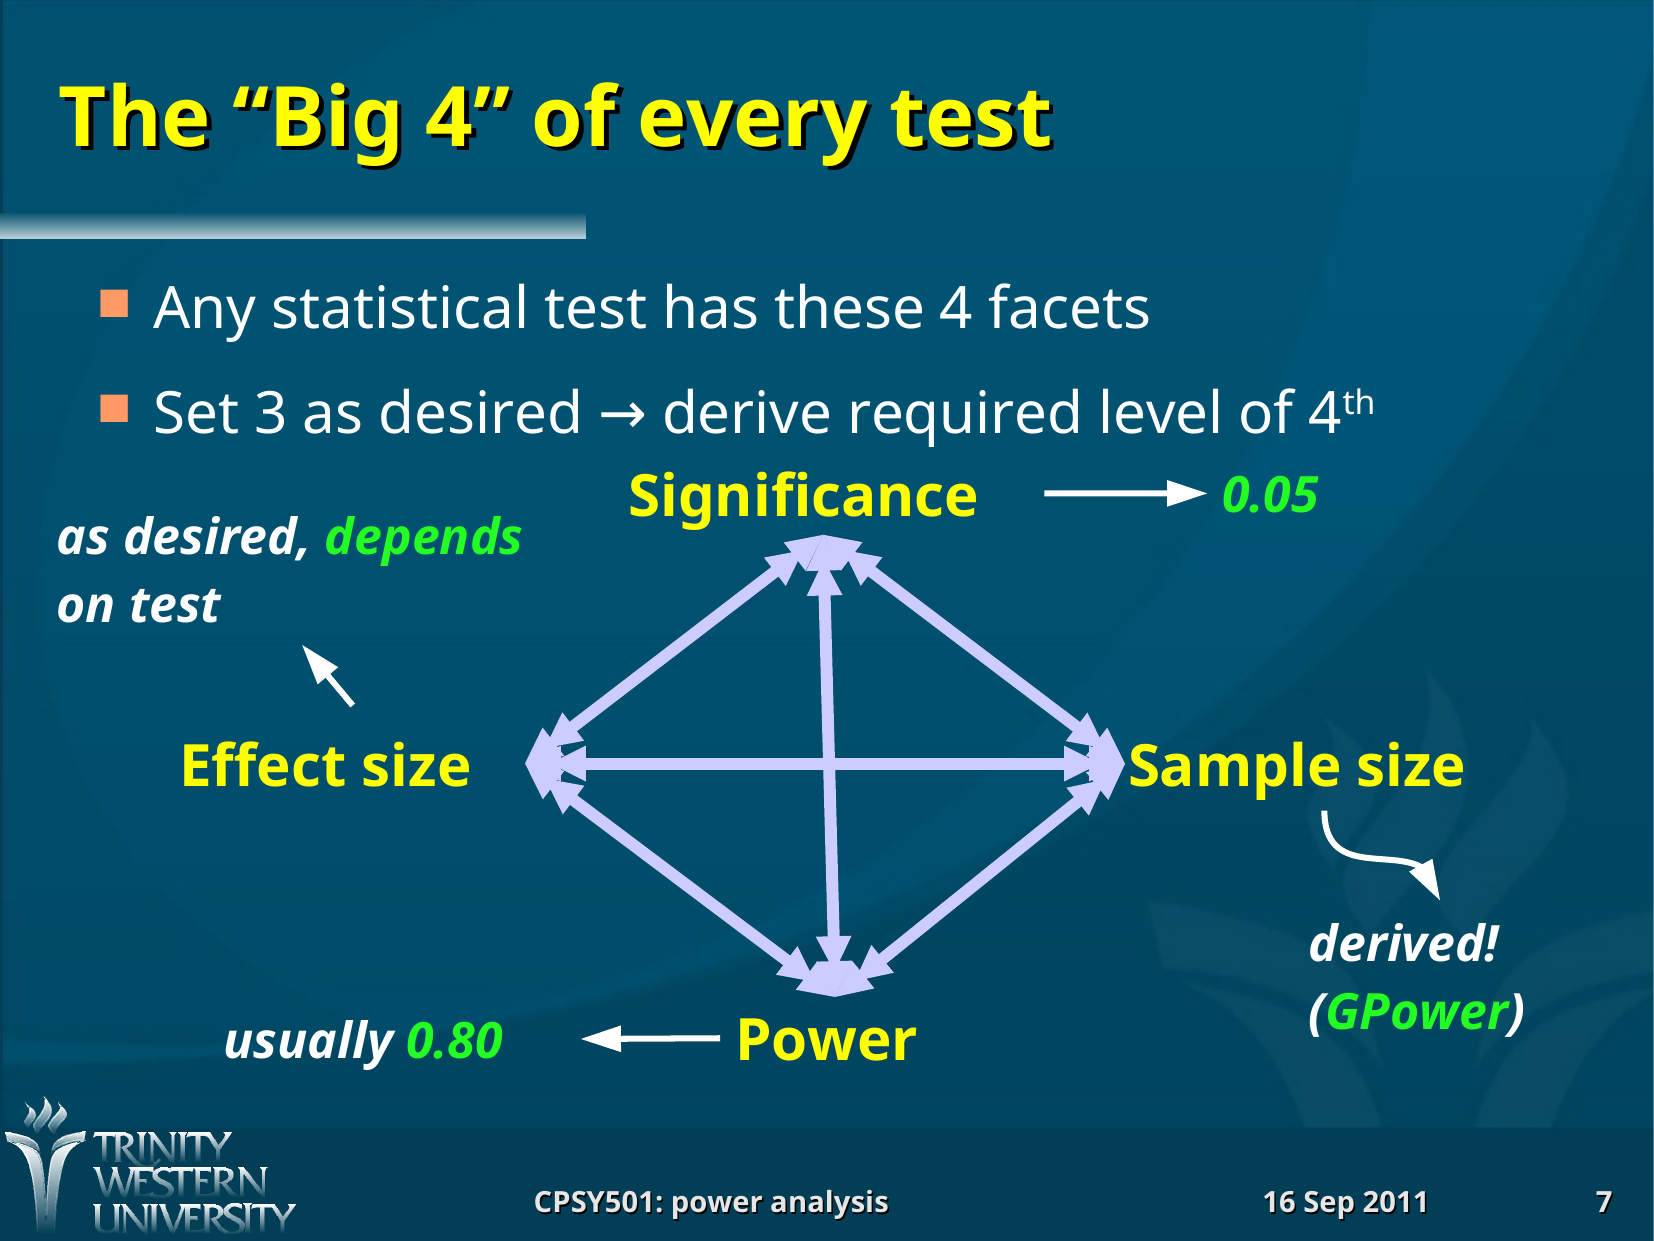

# The “Big 4” of every test
Any statistical test has these 4 facets
Set 3 as desired → derive required level of 4th
Significance
0.05
as desired, depends on test
Effect size
Sample size
derived!
(GPower)
Power
usually 0.80
CPSY501: power analysis
16 Sep 2011
7